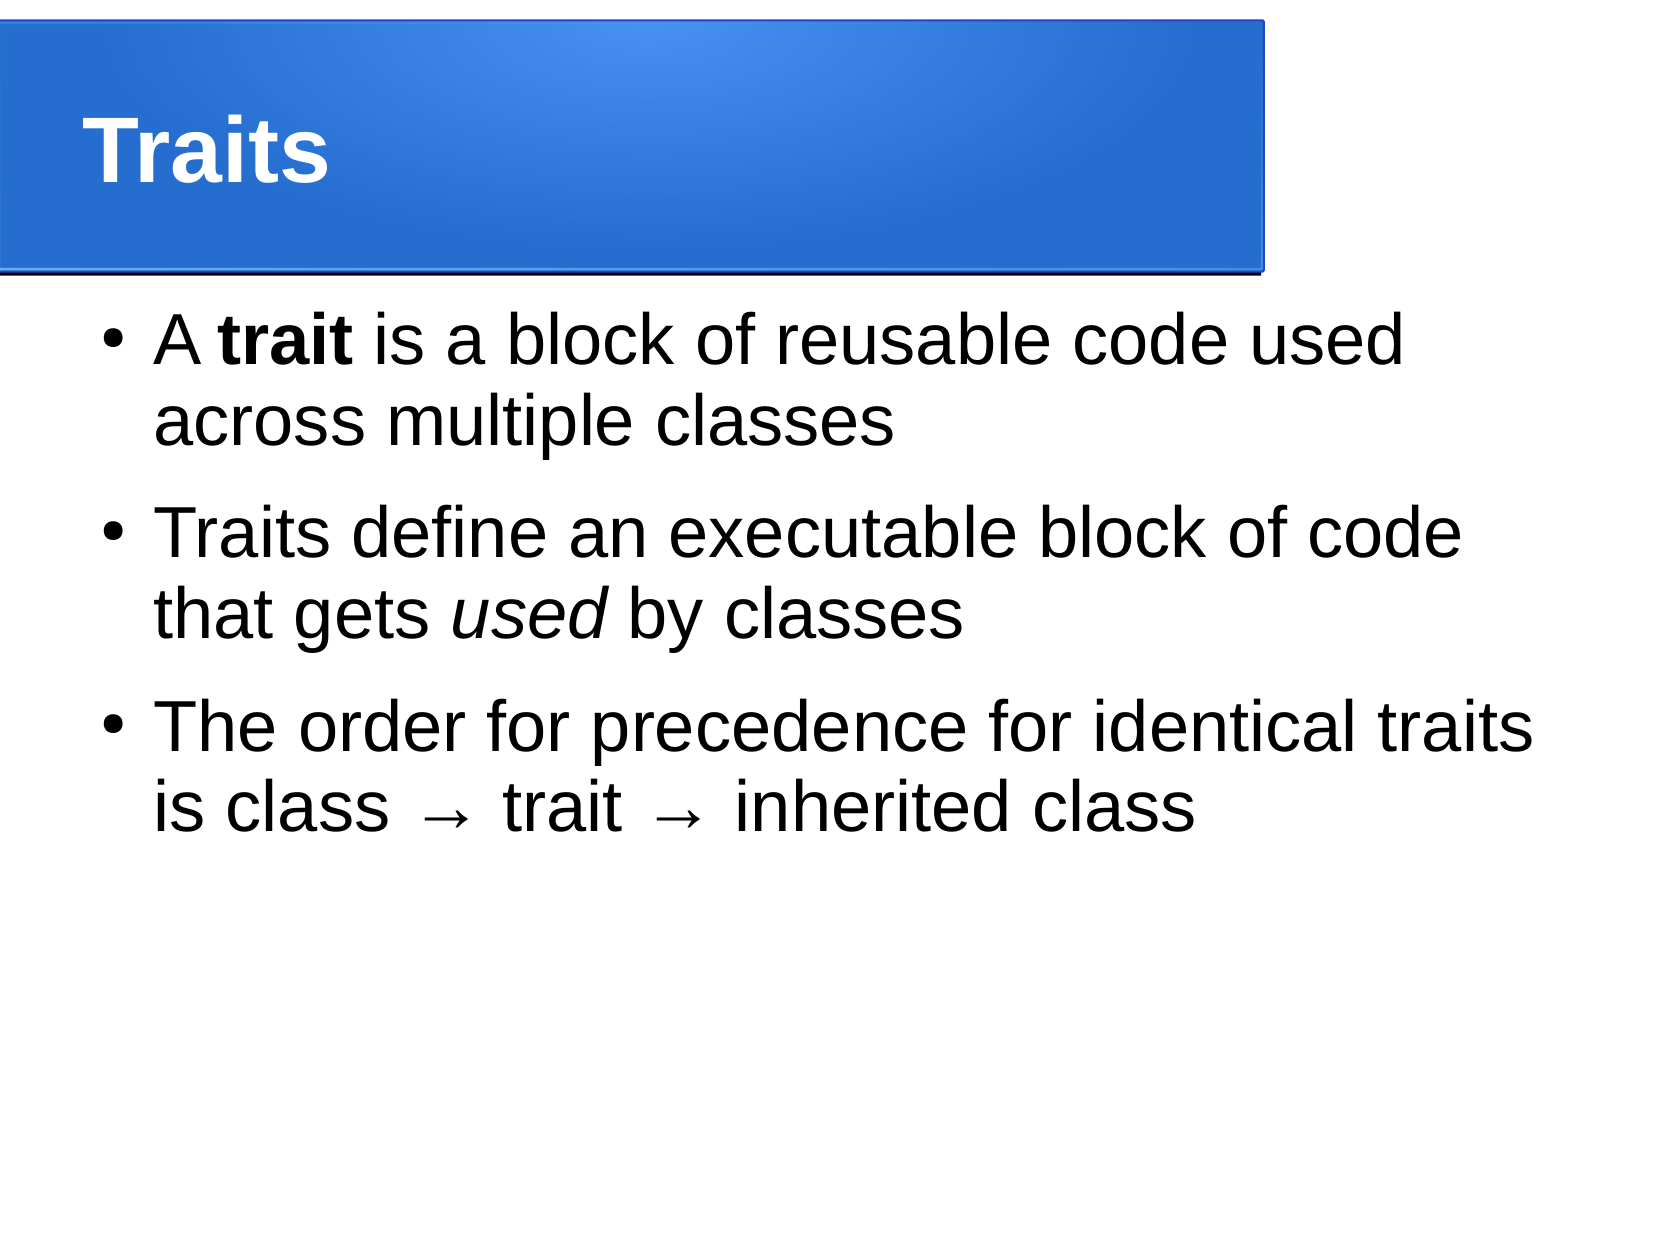

# Traits
A trait is a block of reusable code used across multiple classes
Traits define an executable block of code that gets used by classes
The order for precedence for identical traits is class → trait → inherited class